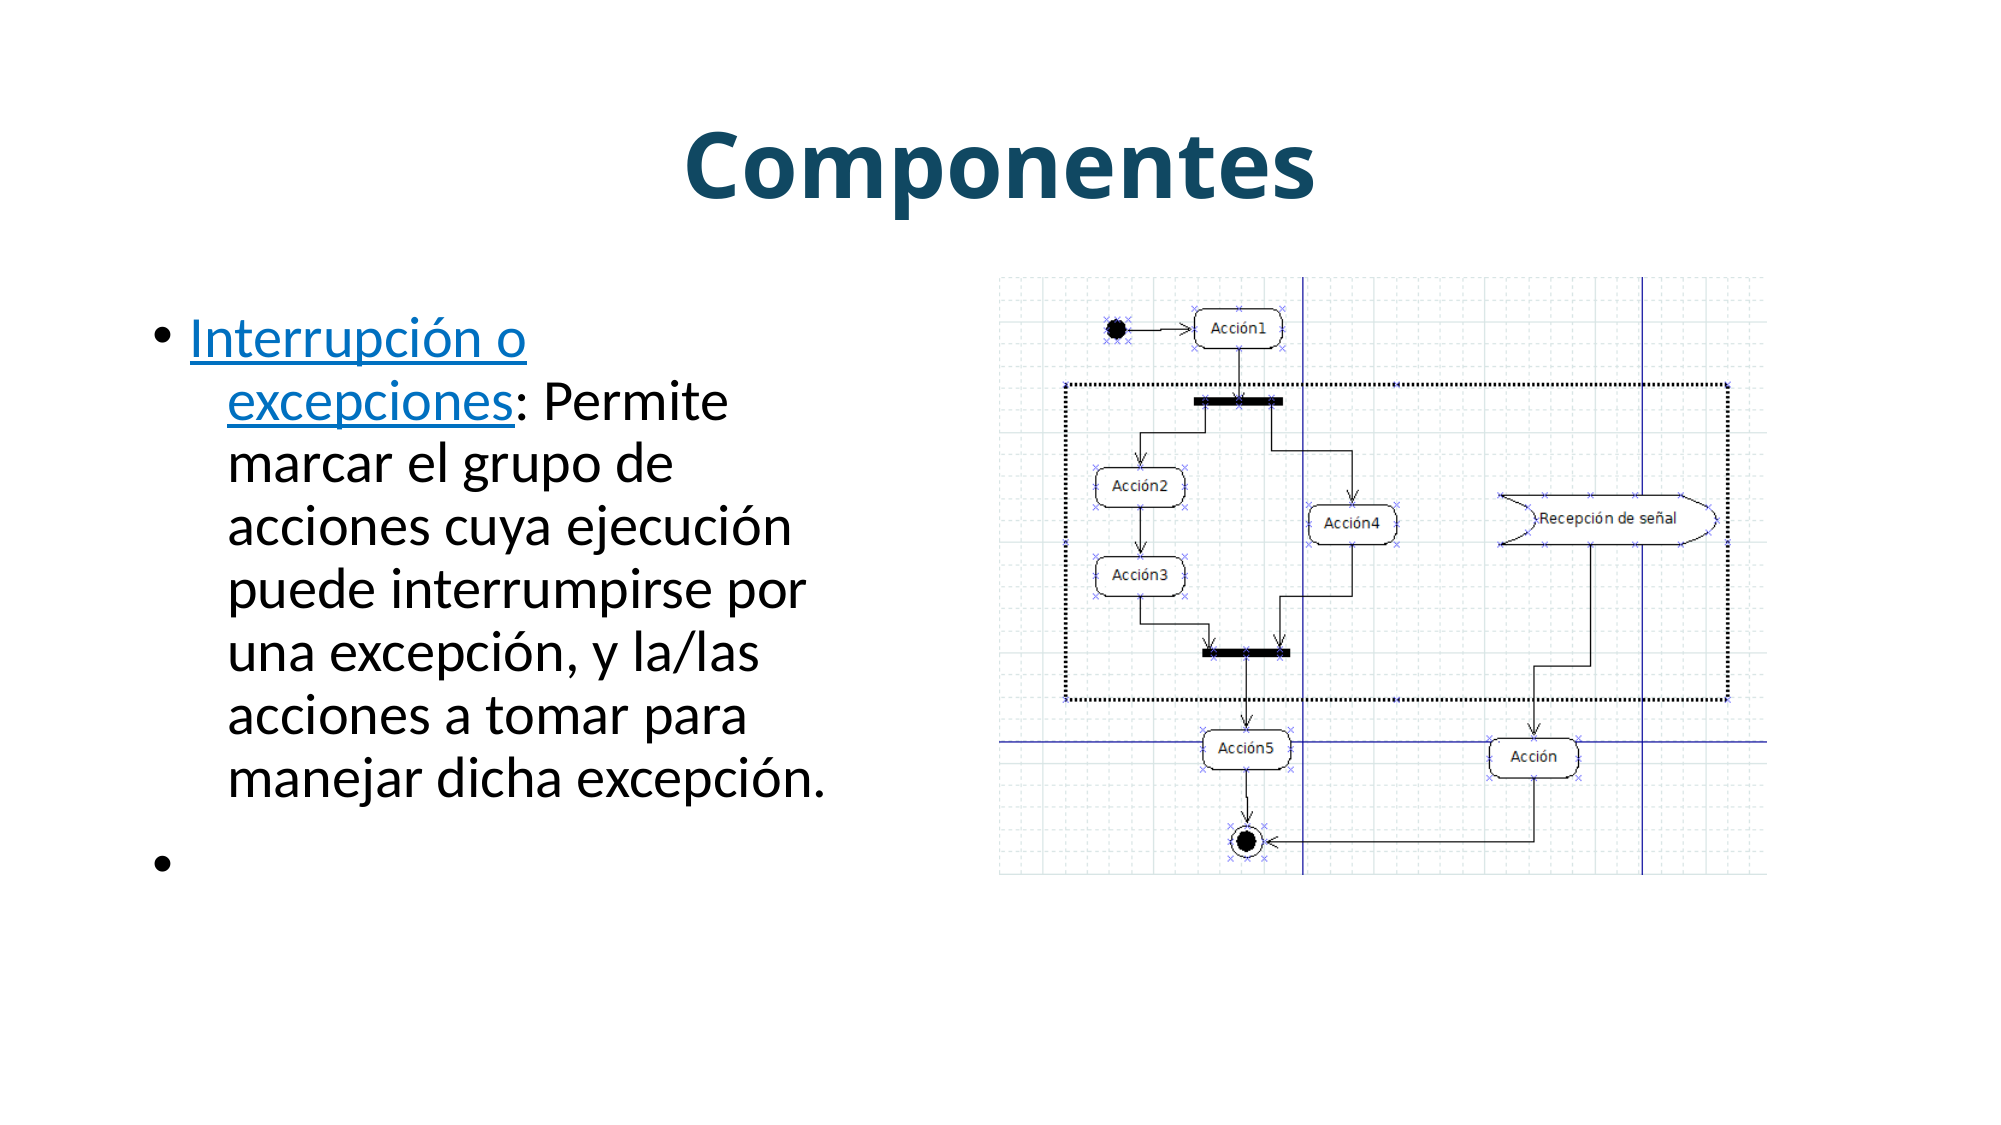

# Componentes
Interrupción o excepciones: Permite marcar el grupo de acciones cuya ejecución puede interrumpirse por una excepción, y la/las acciones a tomar para manejar dicha excepción.